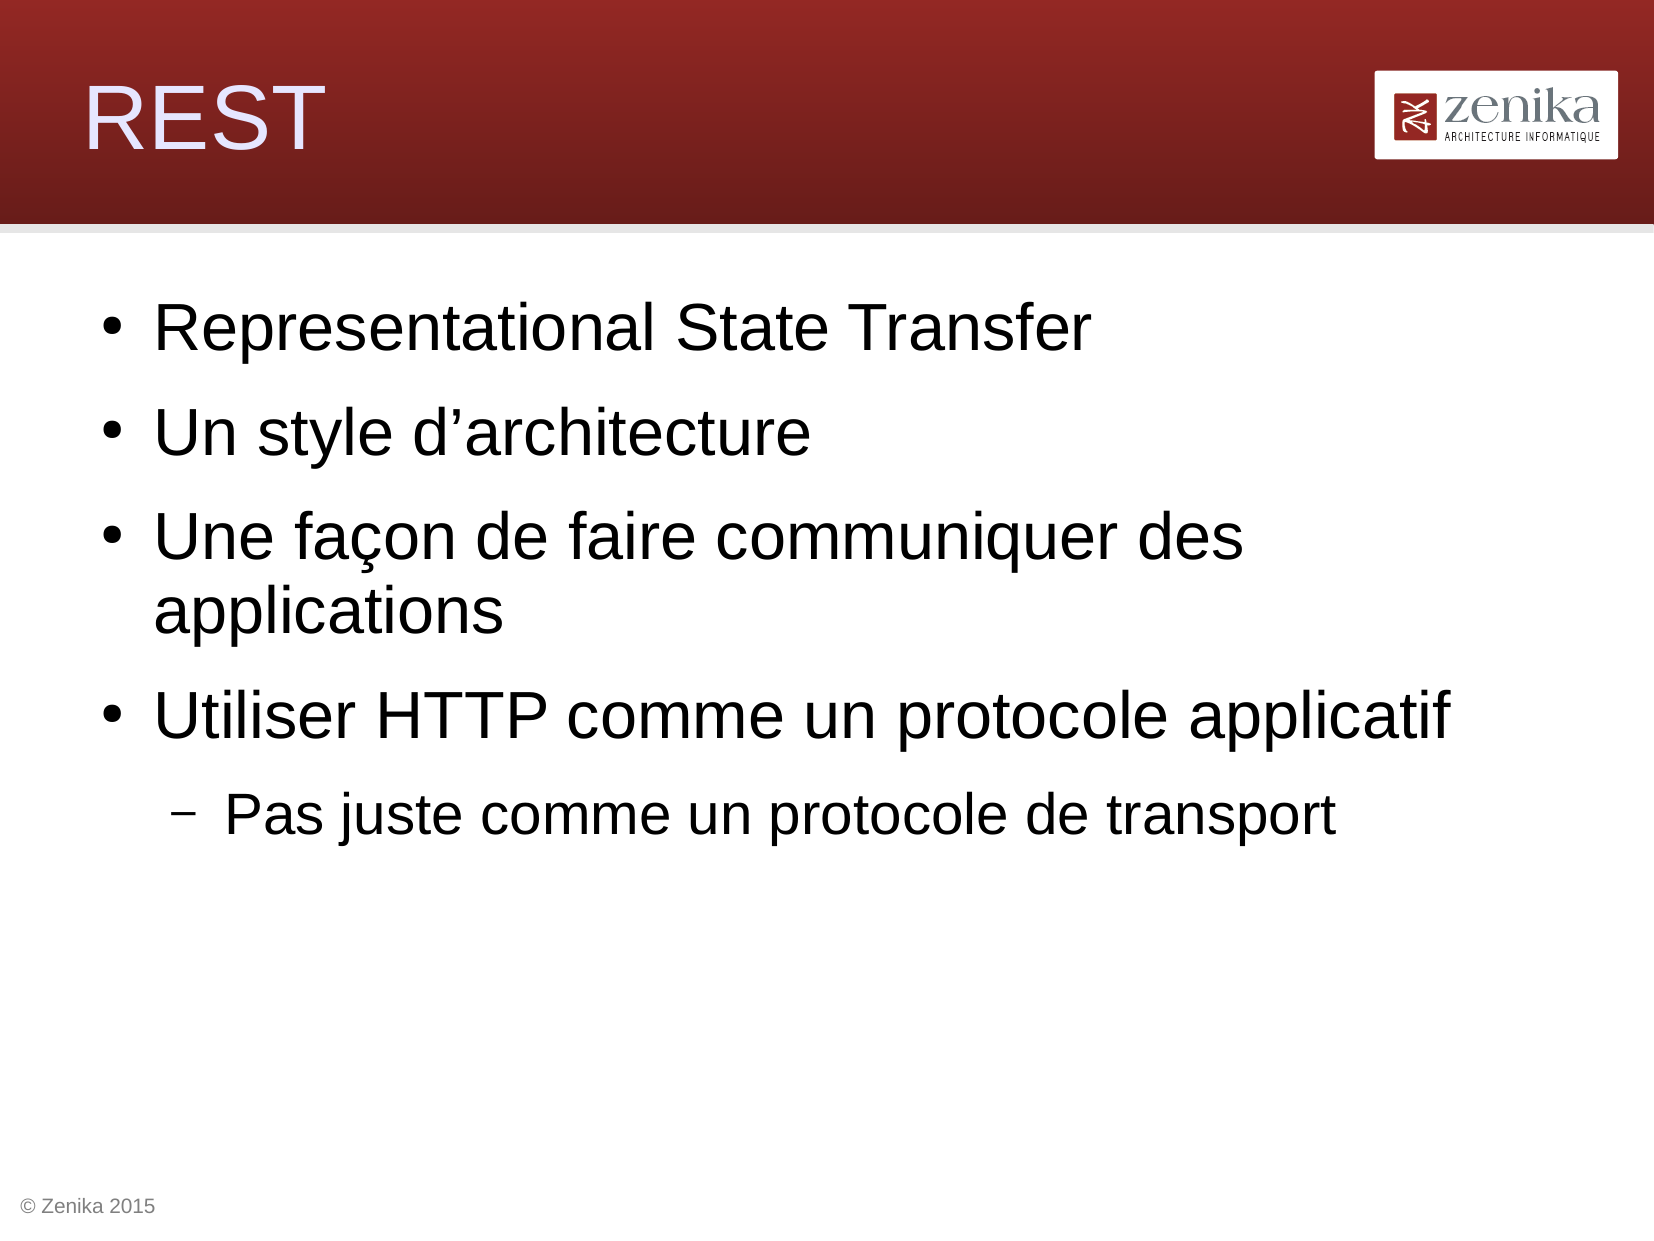

# REST
Representational State Transfer
Un style d’architecture
Une façon de faire communiquer des applications
Utiliser HTTP comme un protocole applicatif
Pas juste comme un protocole de transport